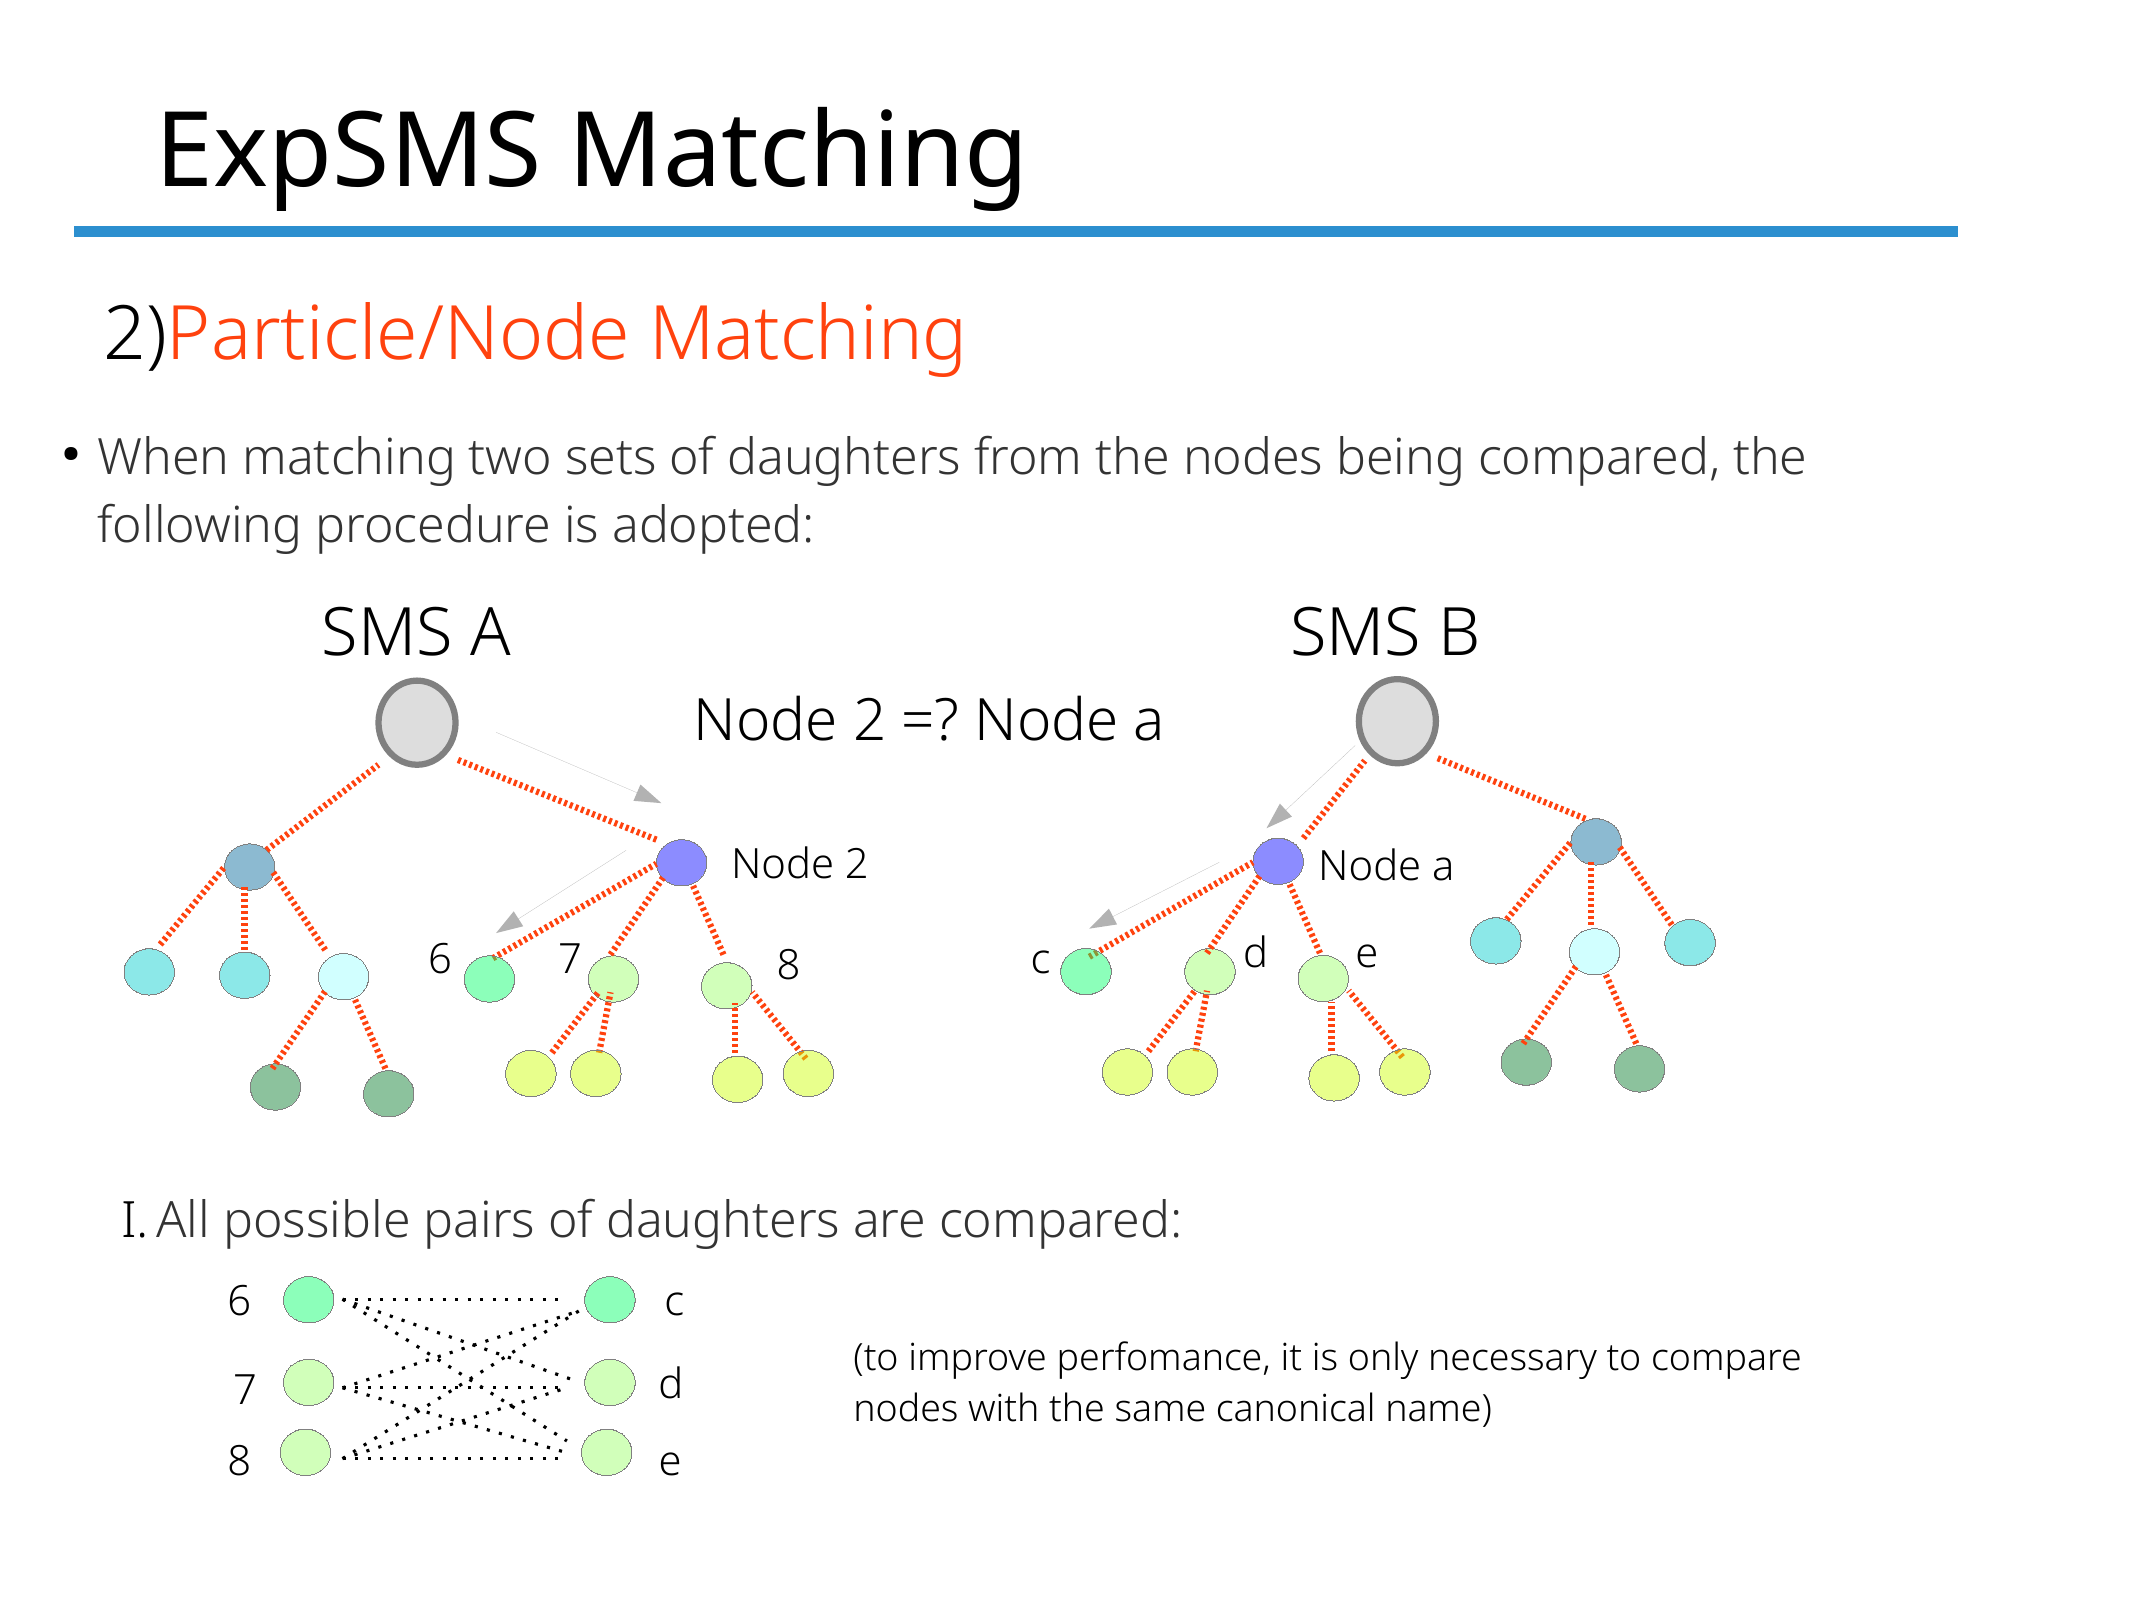

ExpSMS Matching
Particle/Node Matching
When matching two sets of daughters from the nodes being compared, the following procedure is adopted:
SMS A
SMS B
Node 2 =? Node a
Node 2
Node a
d
e
6
7
c
8
All possible pairs of daughters are compared:
6
c
(to improve perfomance, it is only necessary to compare nodes with the same canonical name)
d
7
8
e